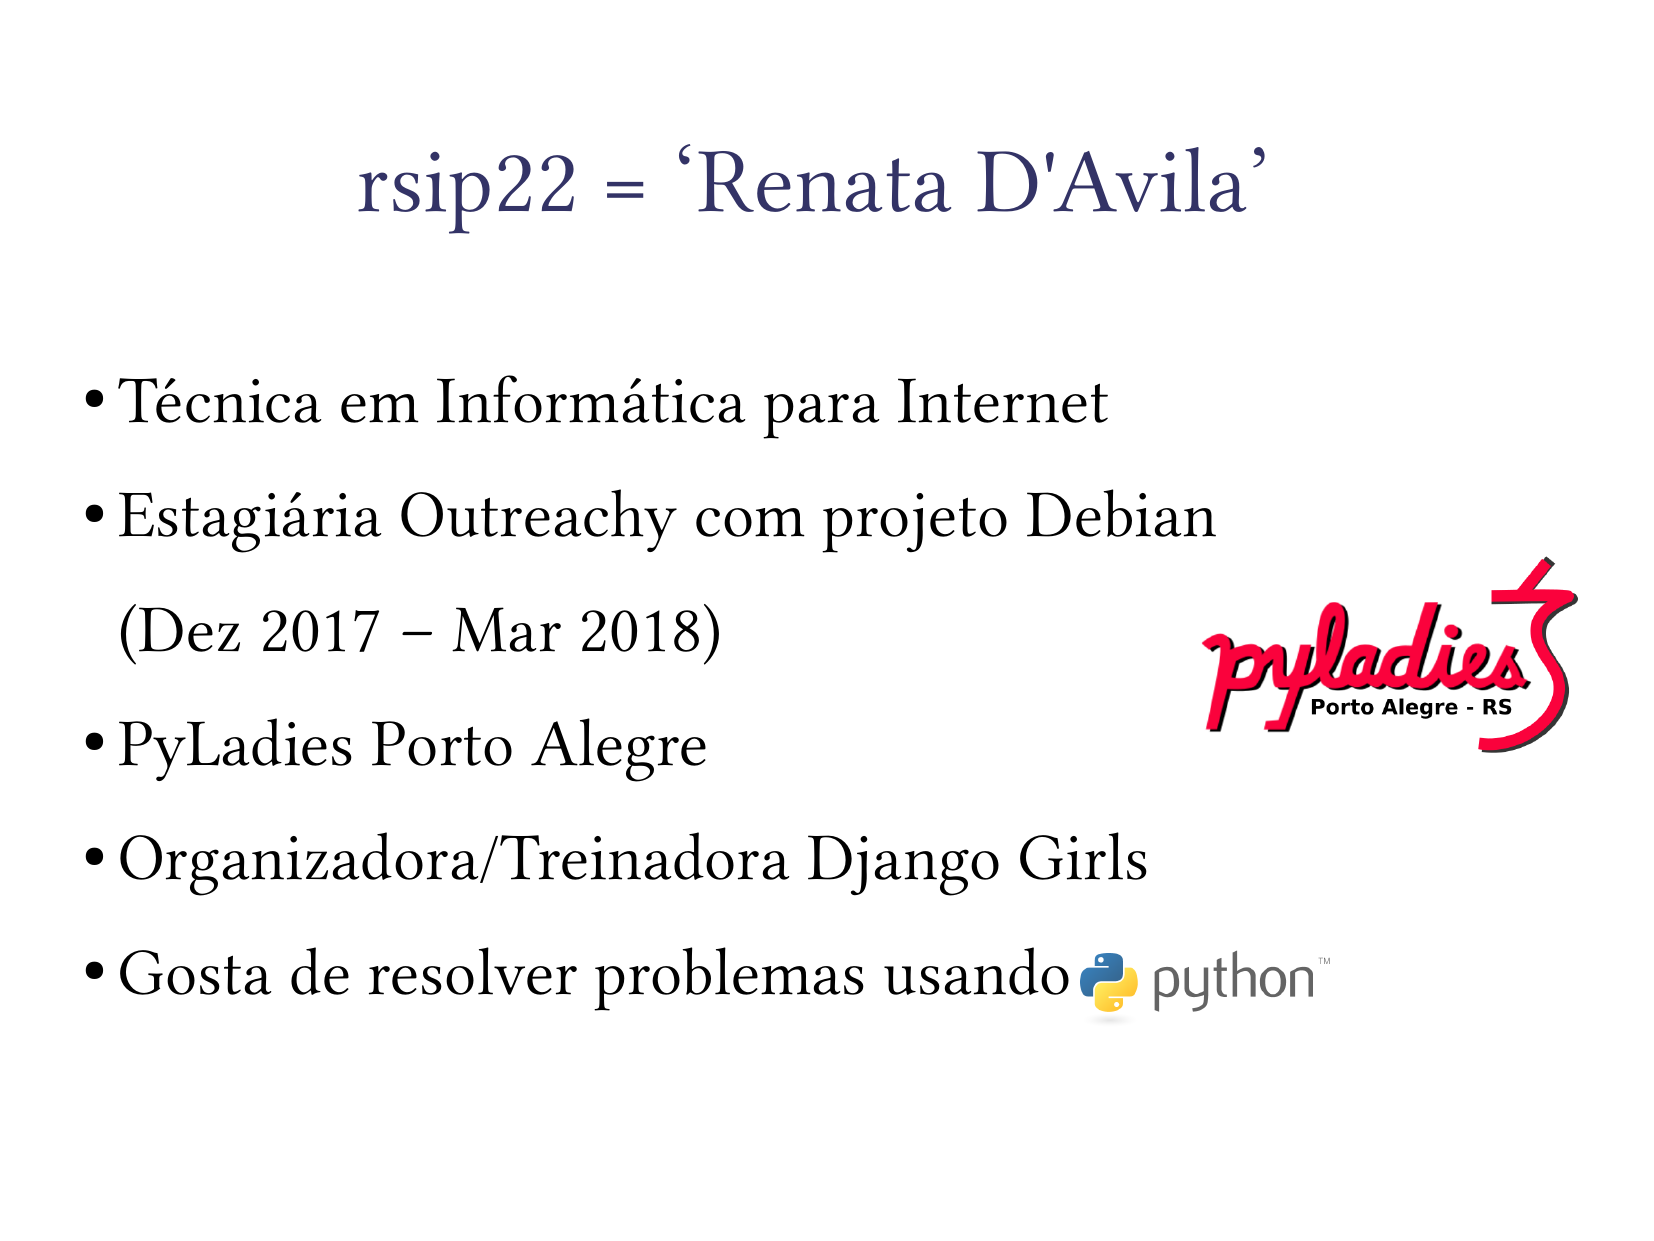

rsip22 = ‘Renata D'Avila’
# Técnica em Informática para Internet
Estagiária Outreachy com projeto Debian
(Dez 2017 – Mar 2018)
PyLadies Porto Alegre
Organizadora/Treinadora Django Girls
Gosta de resolver problemas usando